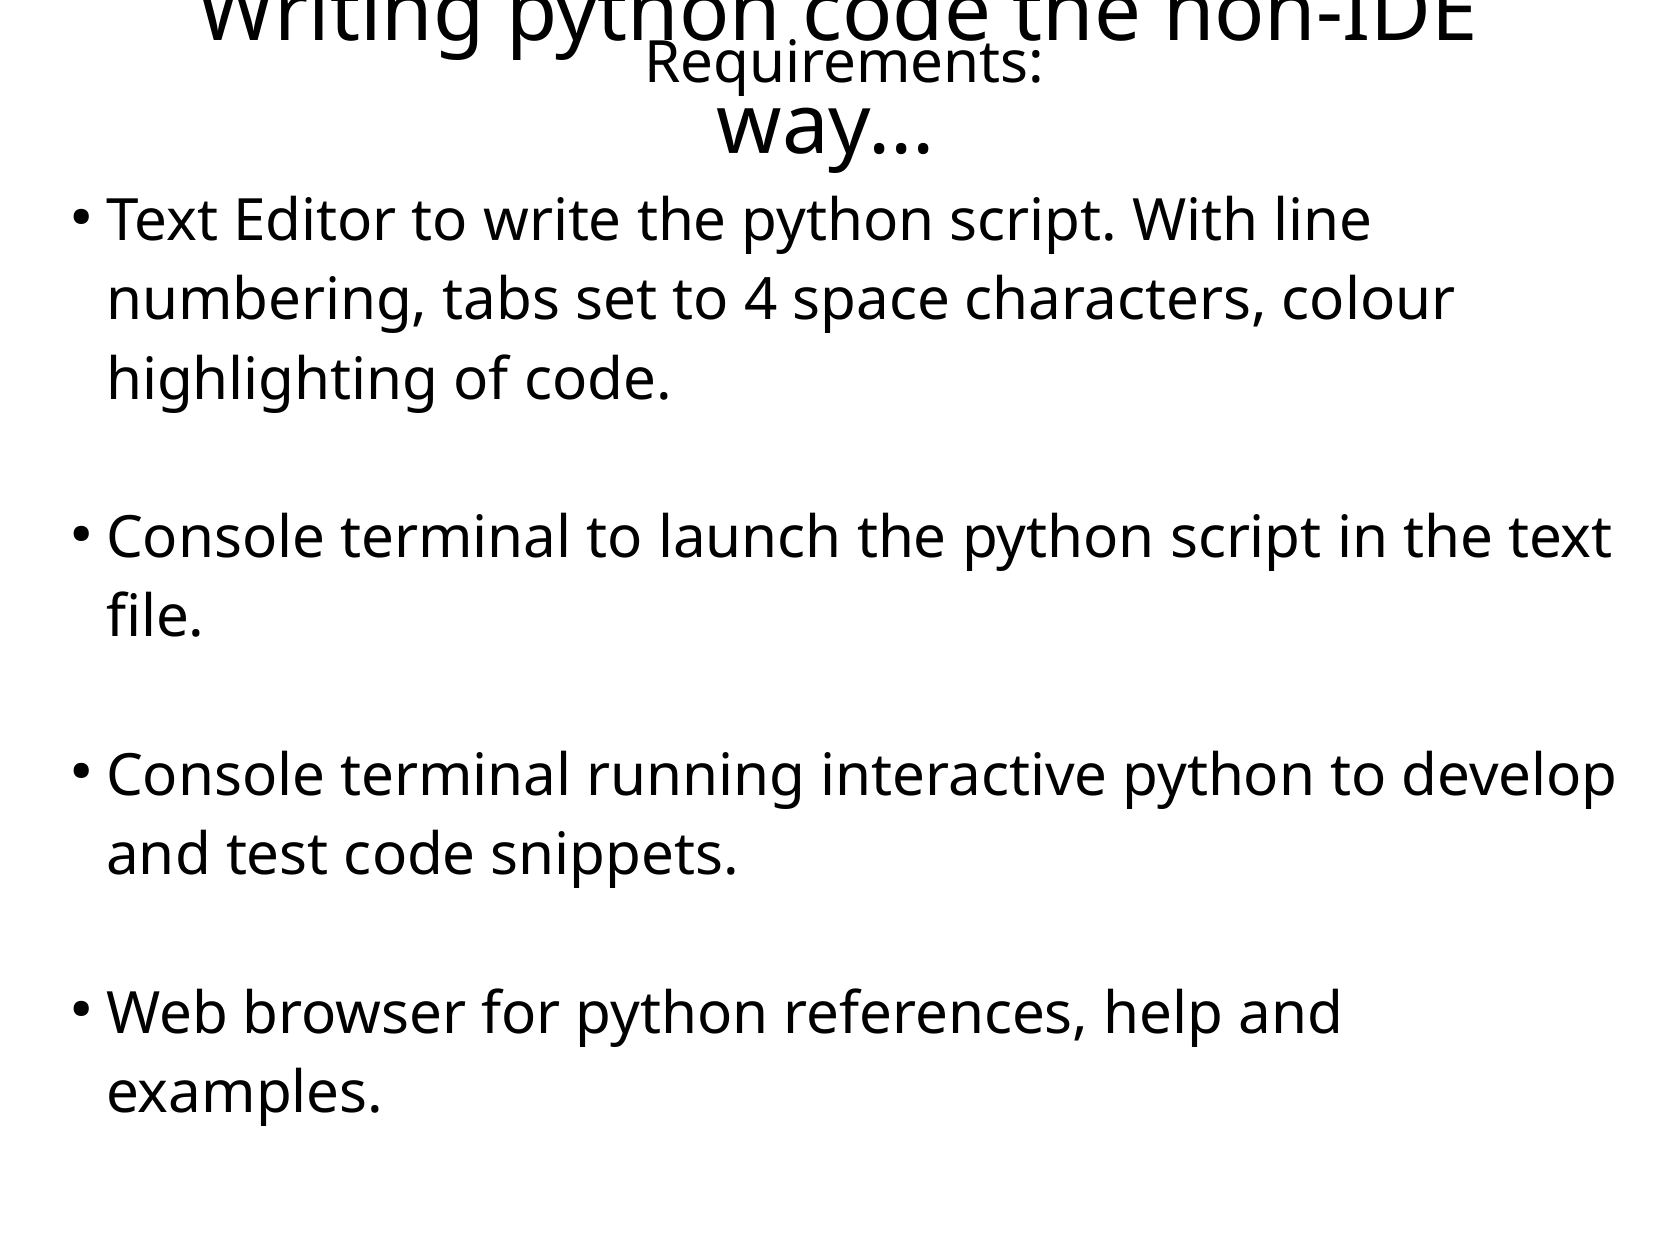

# Writing python code the non-IDE way...
Requirements:
Text Editor to write the python script. With line numbering, tabs set to 4 space characters, colour highlighting of code.
Console terminal to launch the python script in the text file.
Console terminal running interactive python to develop and test code snippets.
Web browser for python references, help and examples.